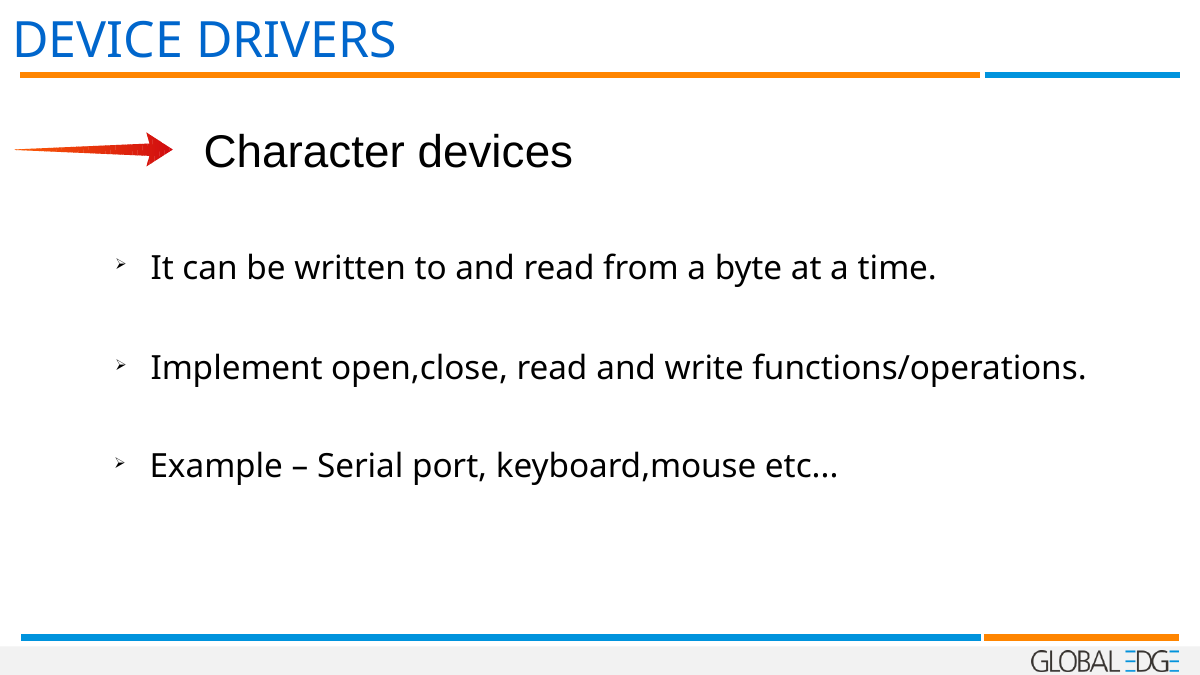

# DEVICE DRIVERS
Character devices
It can be written to and read from a byte at a time.
Implement open,close, read and write functions/operations.
Example – Serial port, keyboard,mouse etc...